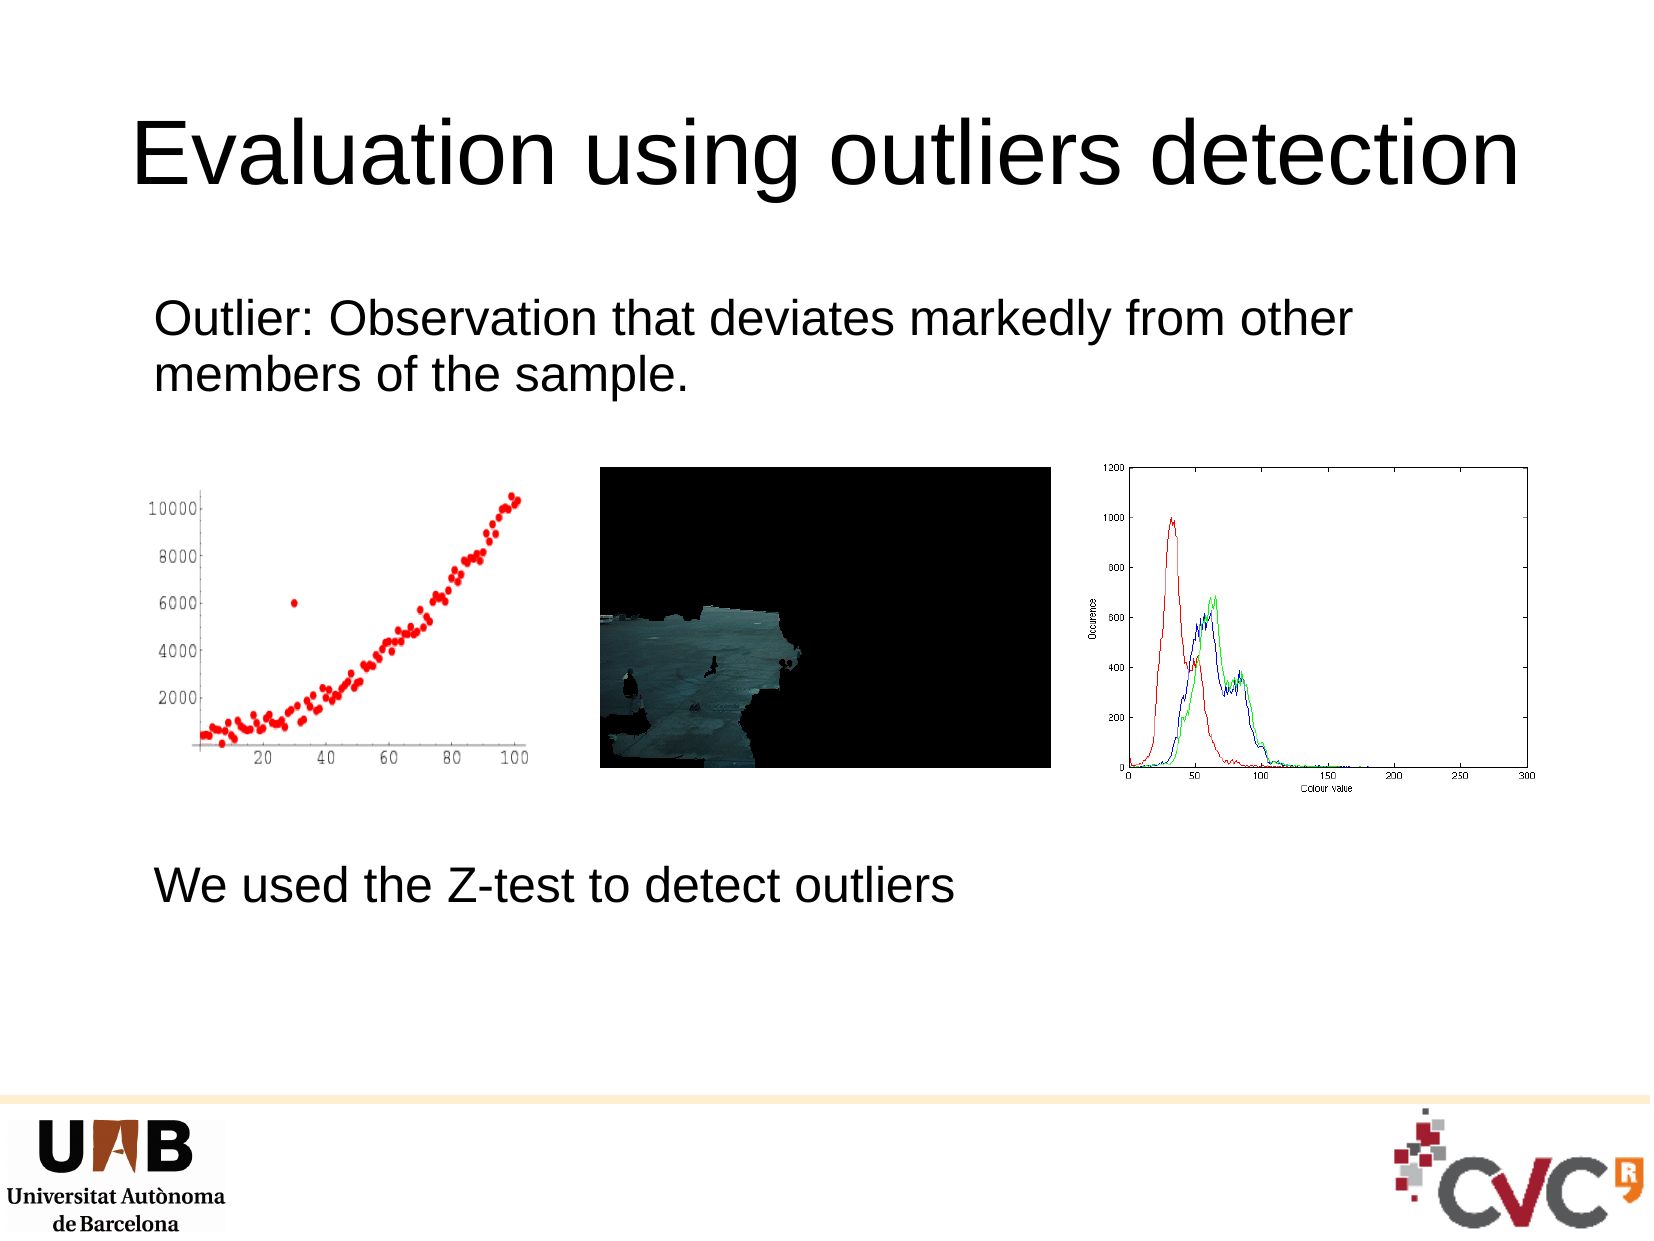

# Evaluation using outliers detection
Outlier: Observation that deviates markedly from other members of the sample.
We used the Z-test to detect outliers